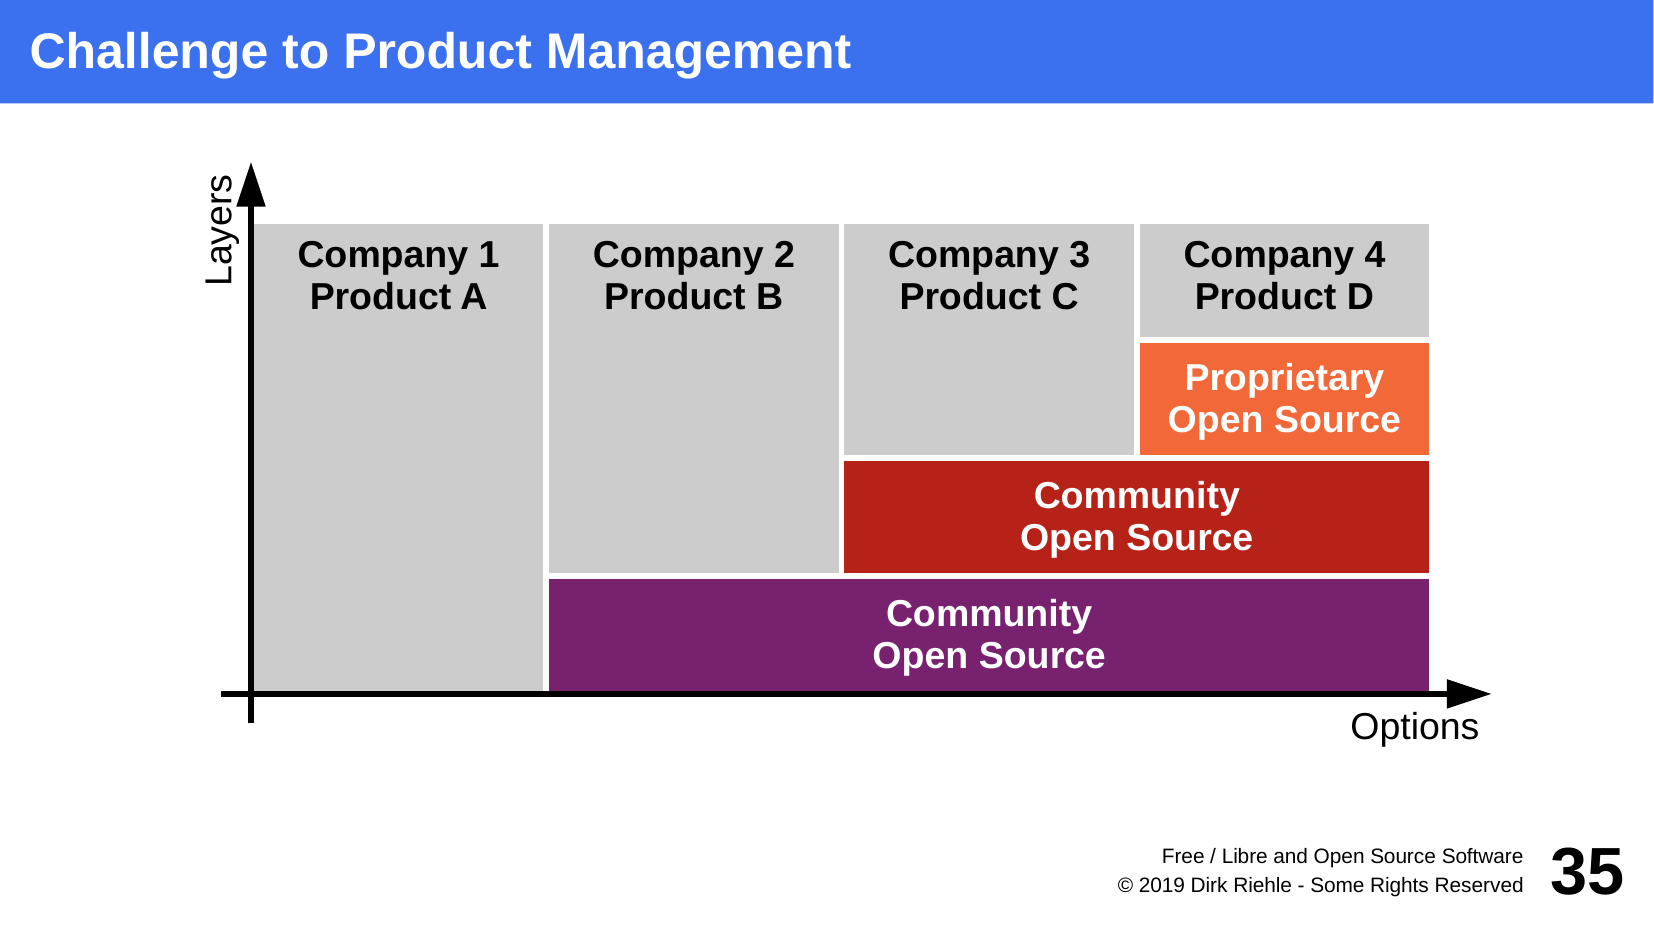

# Challenge to Product Management
Company 1
Product A
Company 2
Product B
Company 3
Product C
Company 4
Product D
Proprietary
Open Source
Community
Open Source
Community
Open Source
Layers
Options
Free / Libre and Open Source Software
35
© 2019 Dirk Riehle - Some Rights Reserved